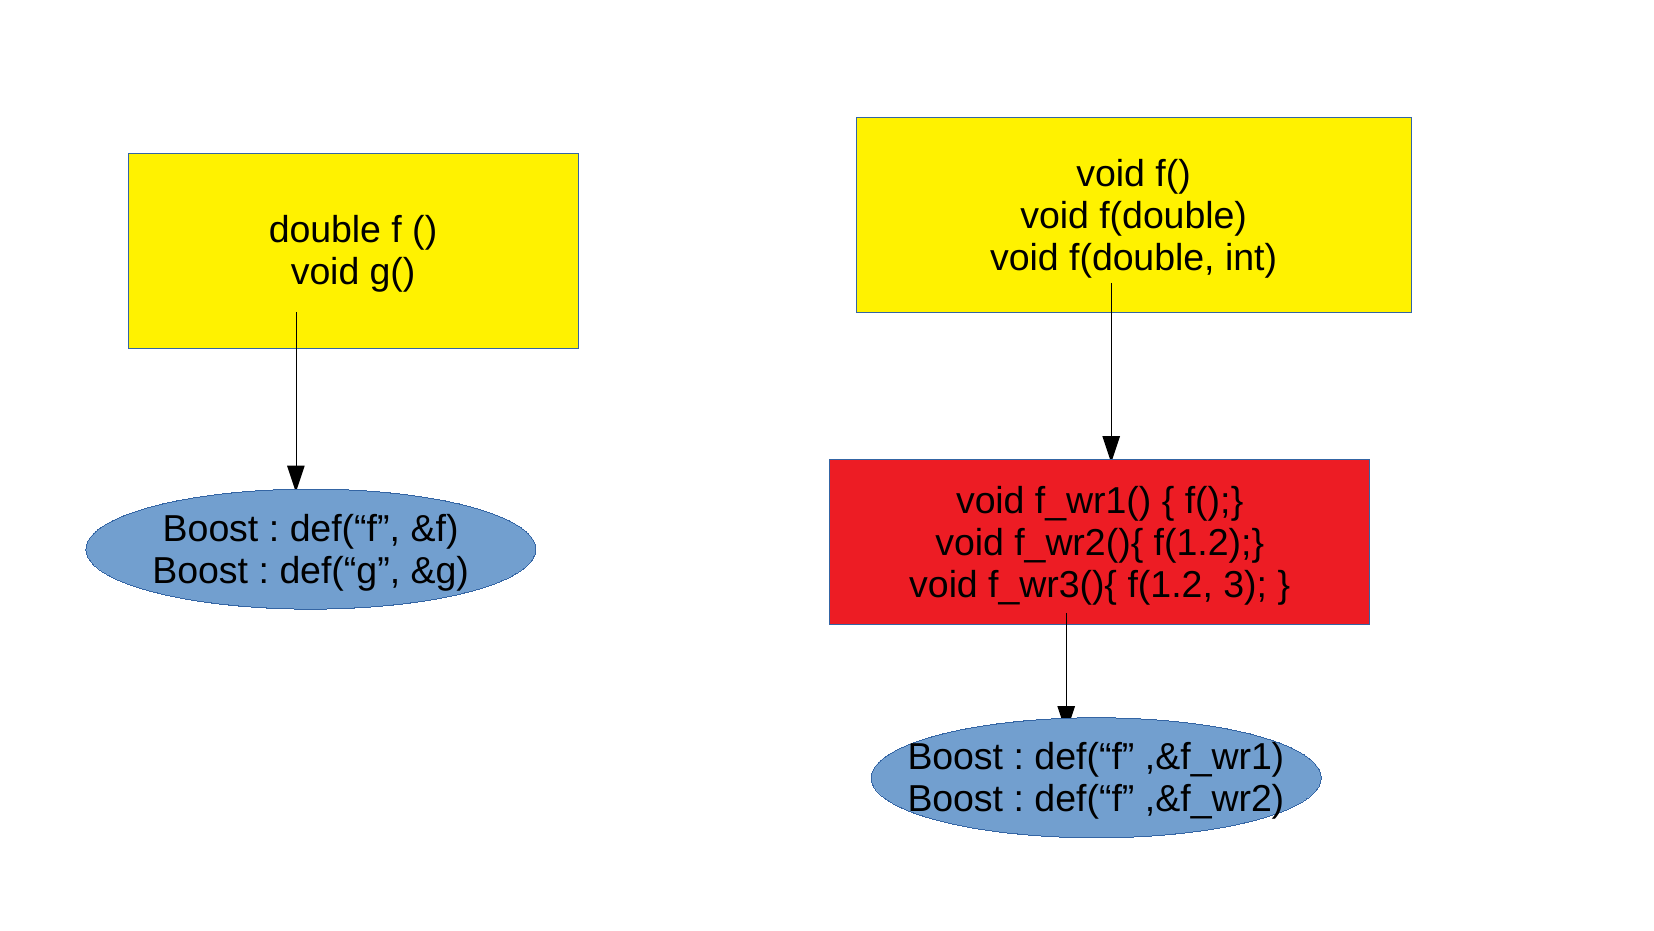

void f()
void f(double)
void f(double, int)
double f ()
void g()
void f_wr1() { f();}
void f_wr2(){ f(1.2);}
void f_wr3(){ f(1.2, 3); }
Boost : def(“f”, &f)
Boost : def(“g”, &g)
Boost : def(“f” ,&f_wr1)
Boost : def(“f” ,&f_wr2)